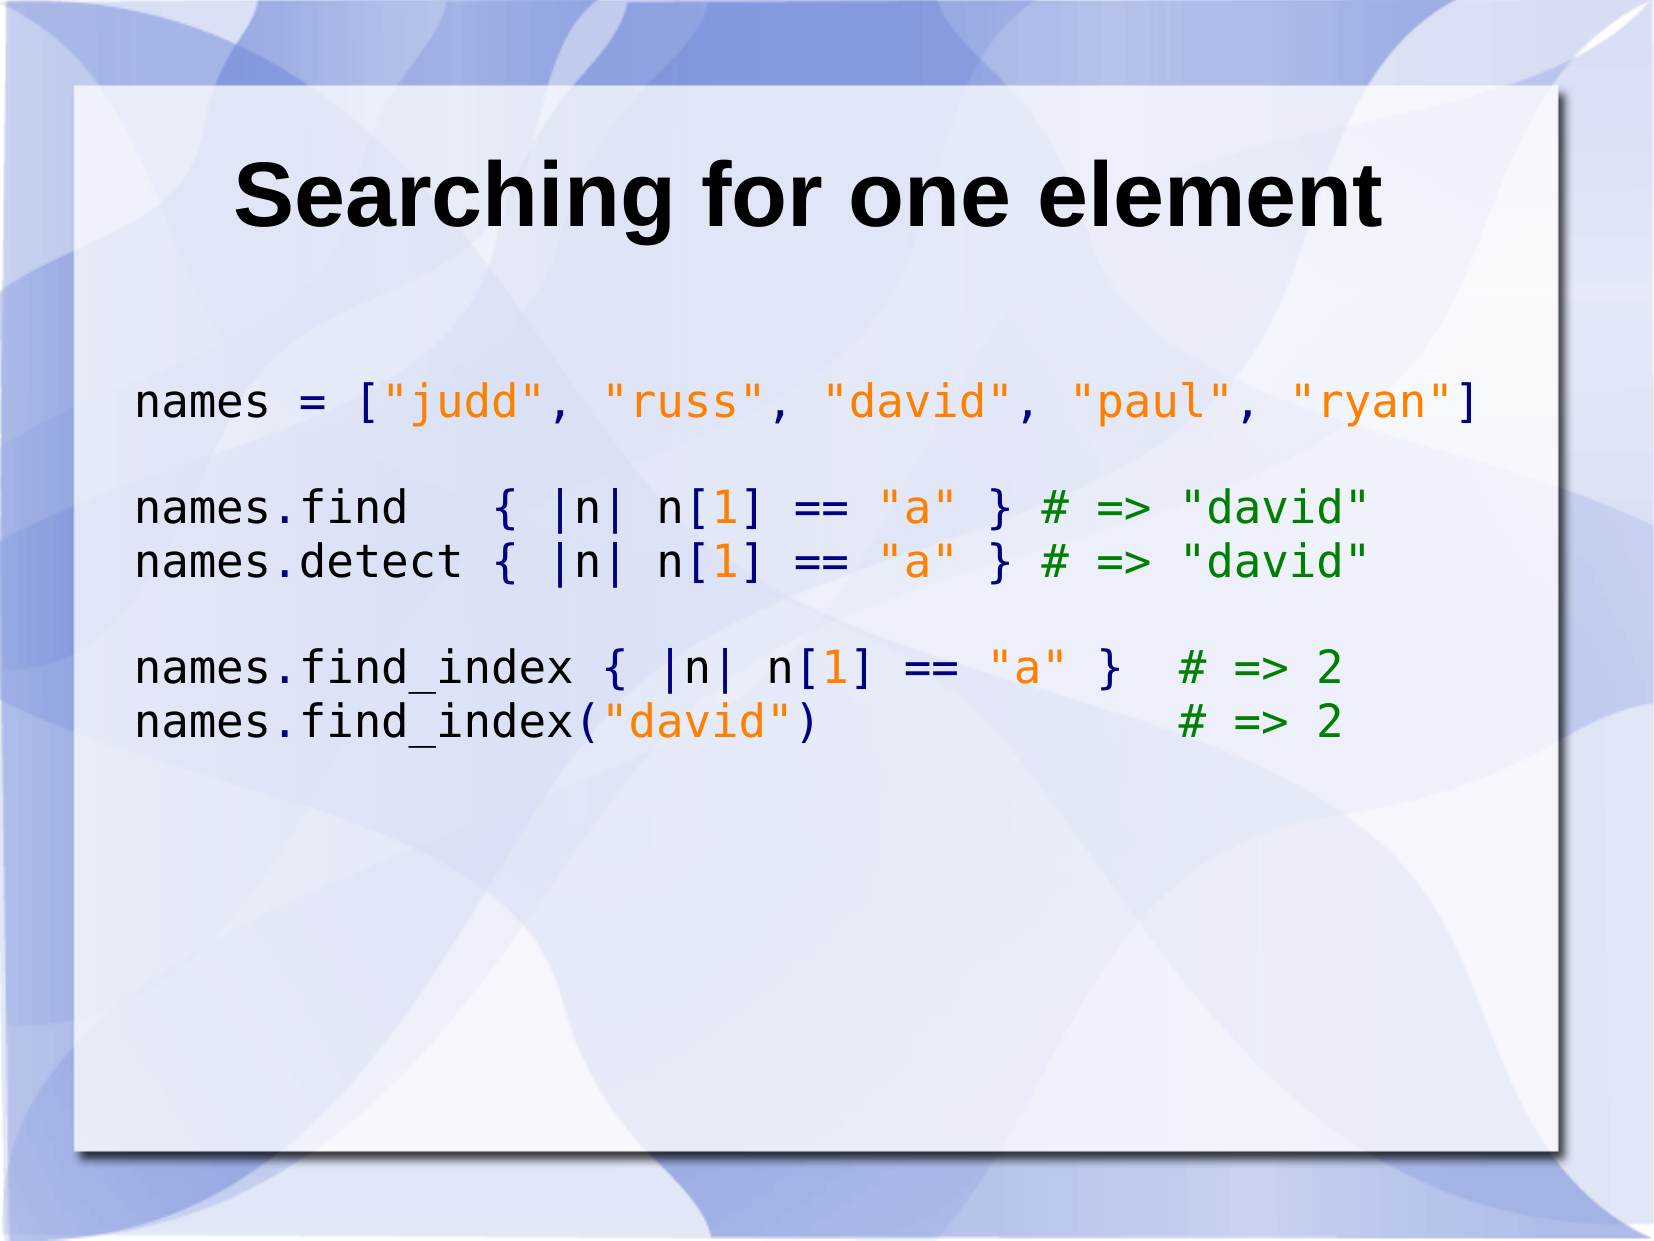

# Searching for one element
names = ["judd", "russ", "david", "paul", "ryan"]
names.find { |n| n[1] == "a" } # => "david"
names.detect { |n| n[1] == "a" } # => "david"
names.find_index { |n| n[1] == "a" } # => 2
names.find_index("david") # => 2